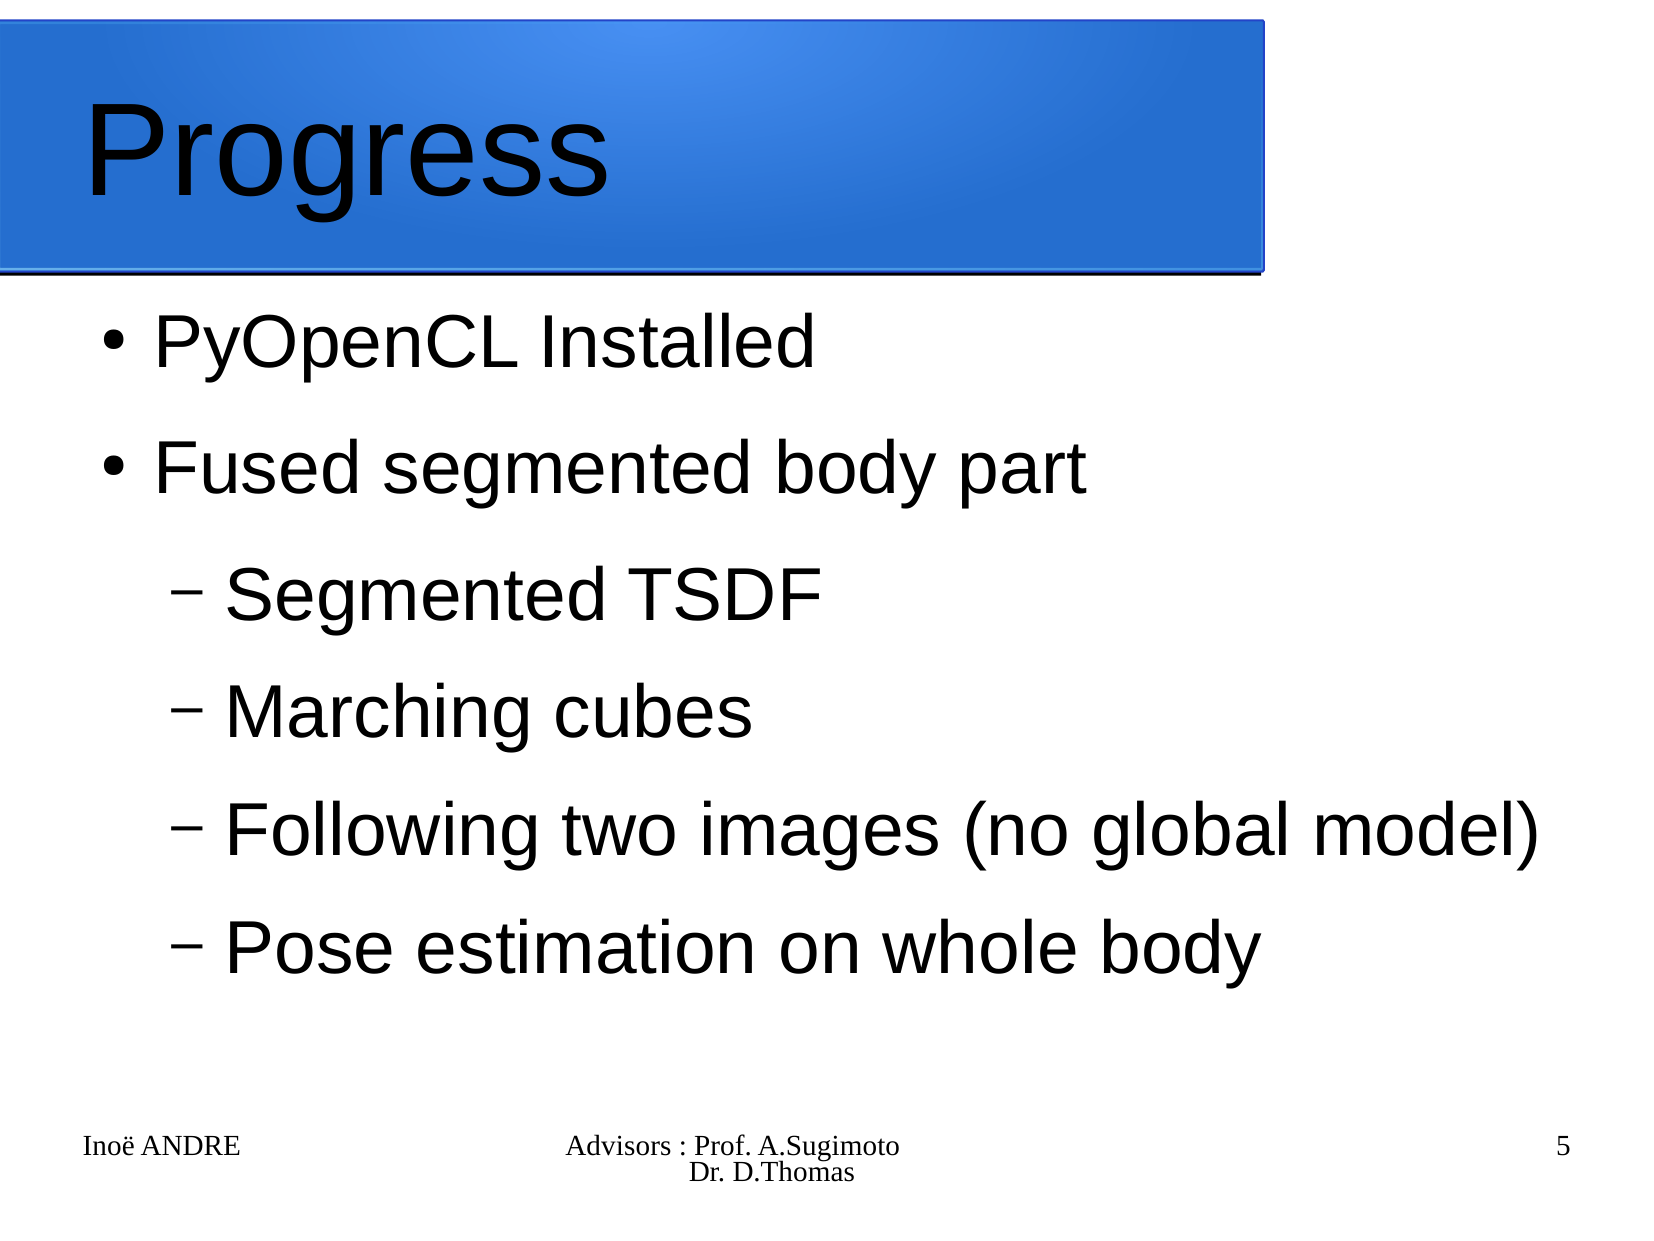

# Progress
PyOpenCL Installed
Fused segmented body part
Segmented TSDF
Marching cubes
Following two images (no global model)
Pose estimation on whole body
Inoë ANDRE
Advisors : Prof. A.Sugimoto Dr. D.Thomas
5